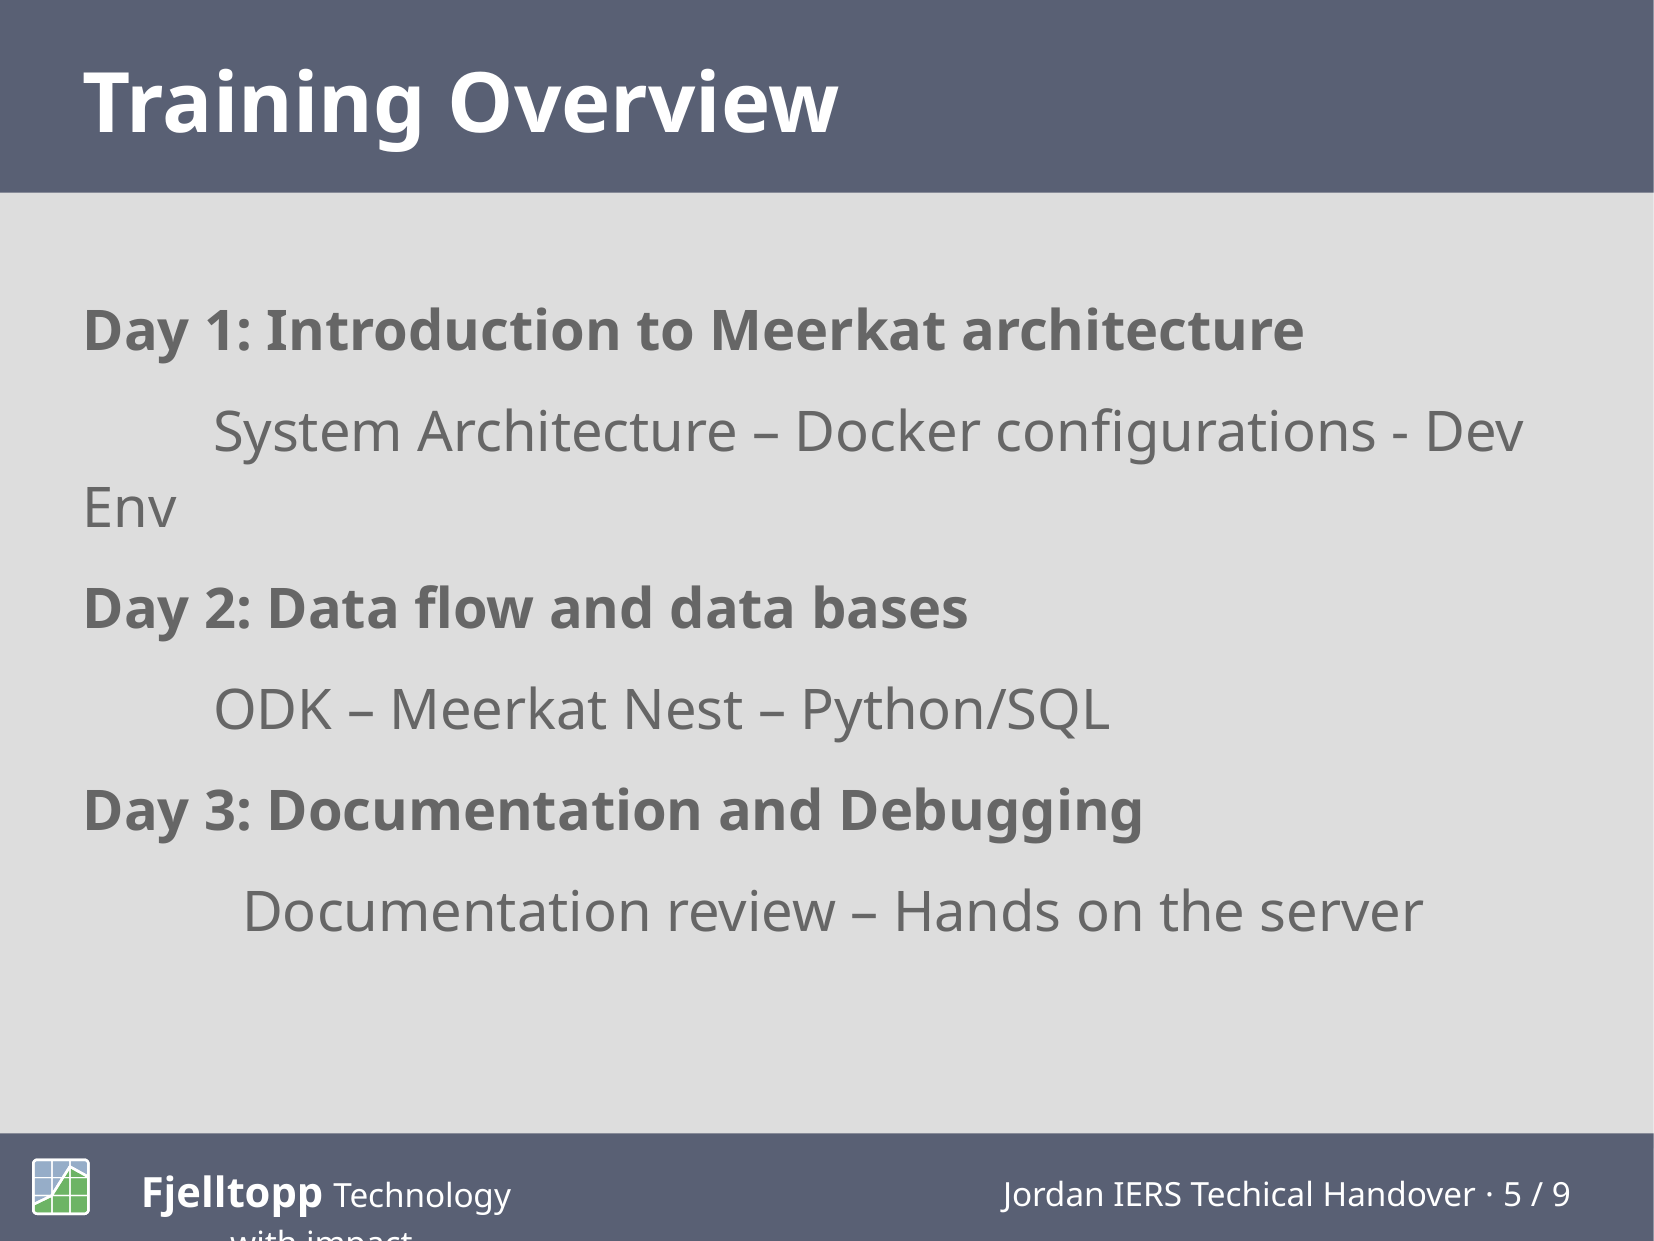

# Training Overview
Day 1: Introduction to Meerkat architecture
 System Architecture – Docker configurations - Dev Env
Day 2: Data flow and data bases
 ODK – Meerkat Nest – Python/SQL
Day 3: Documentation and Debugging
 Documentation review – Hands on the server
5